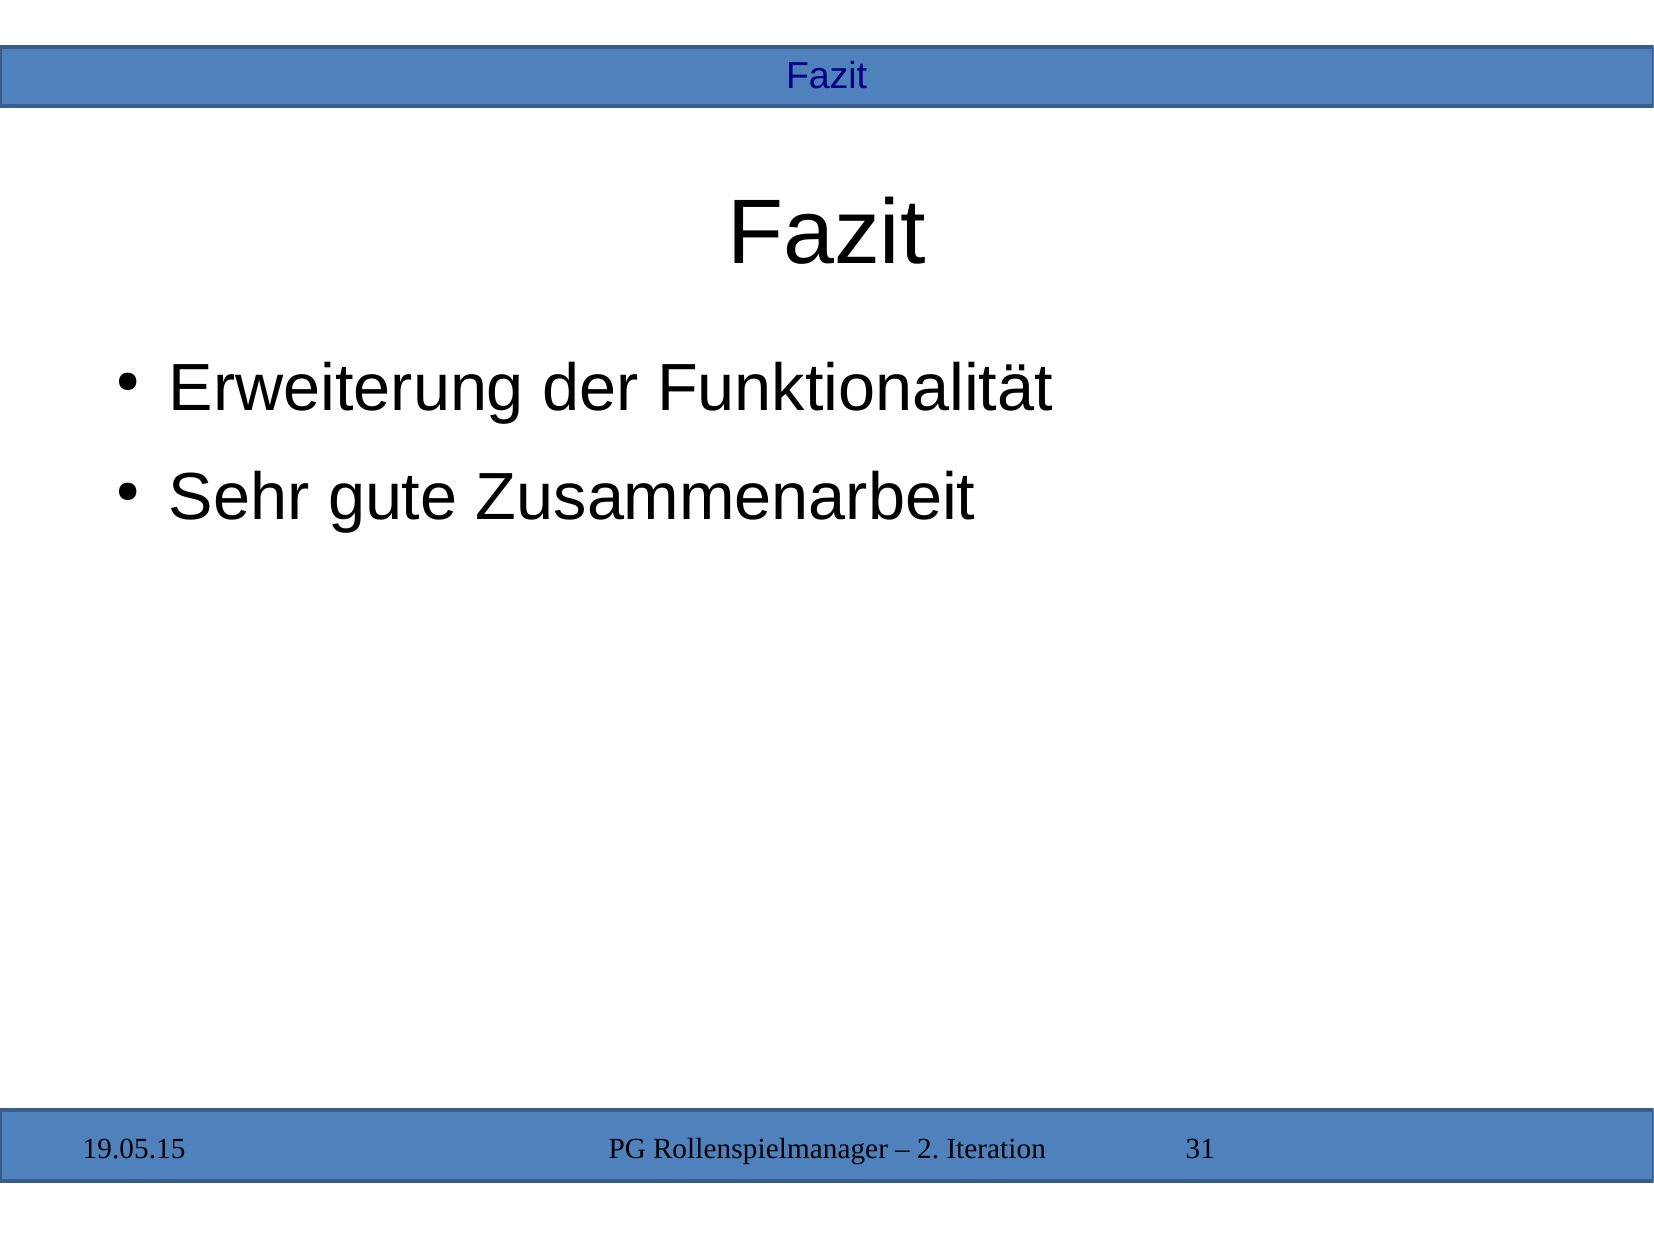

Fazit
# Fazit
Erweiterung der Funktionalität
Sehr gute Zusammenarbeit
19.05.15
PG Rollenspielmanager – 2. Iteration